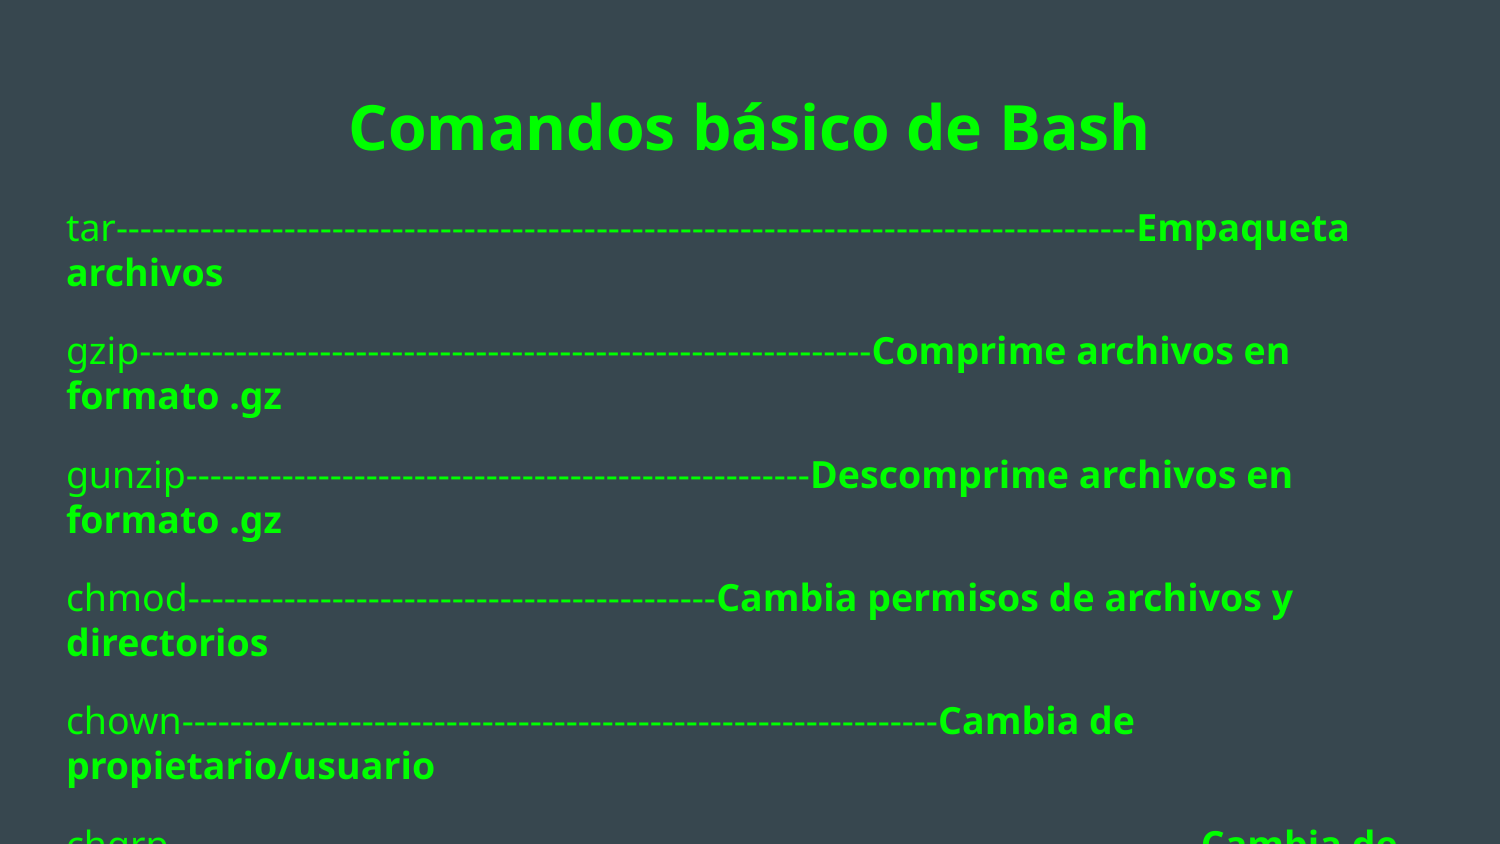

# Comandos básico de Bash
tar-------------------------------------------------------------------------------------Empaqueta archivos
gzip-------------------------------------------------------------Comprime archivos en formato .gz
gunzip----------------------------------------------------Descomprime archivos en formato .gz
chmod--------------------------------------------Cambia permisos de archivos y directorios
chown---------------------------------------------------------------Cambia de propietario/usuario
chgrp--------------------------------------------------------------------------------------Cambia de grupo
nano-----------------------------------------------------------------------------------Abre el editor nano